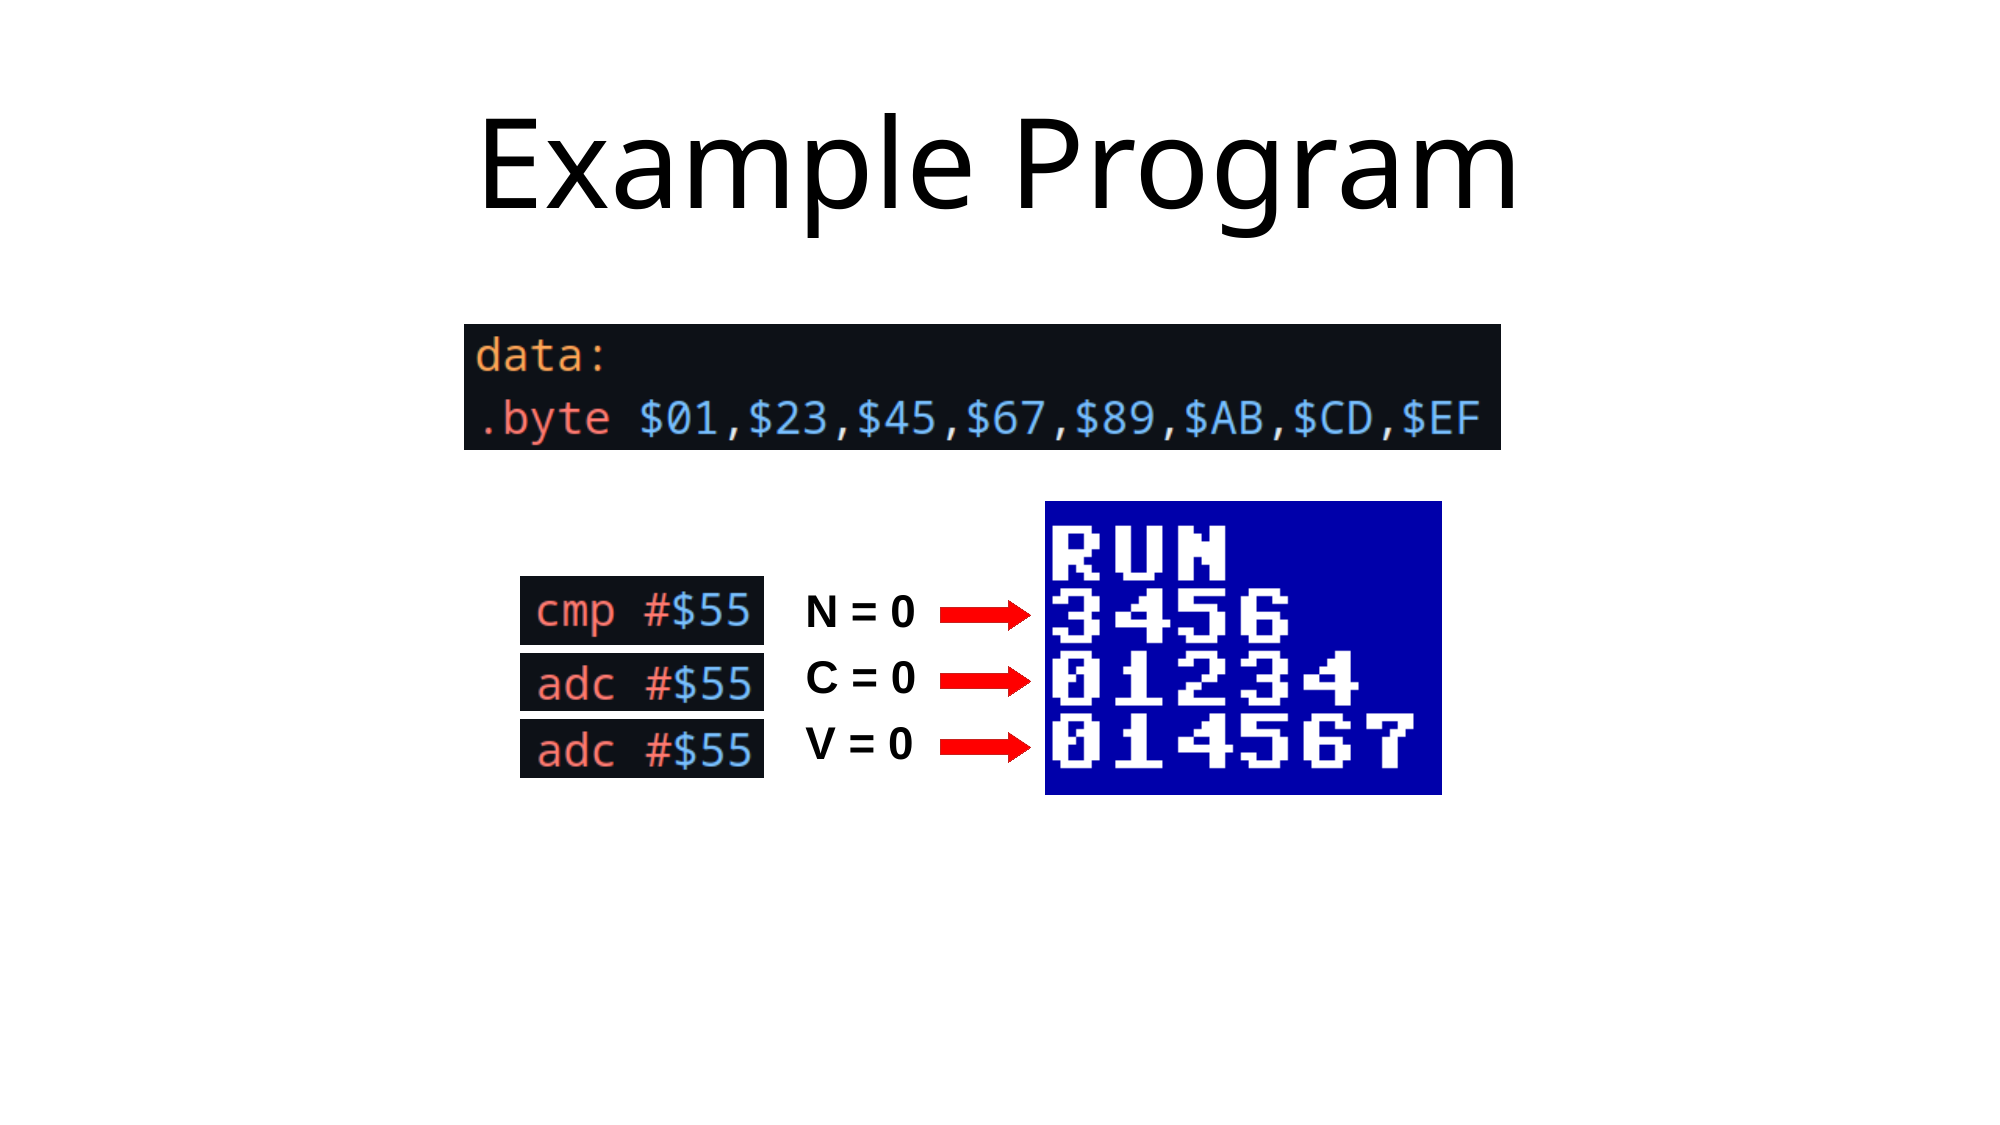

# Example Program
N = 0
C = 0
V = 0